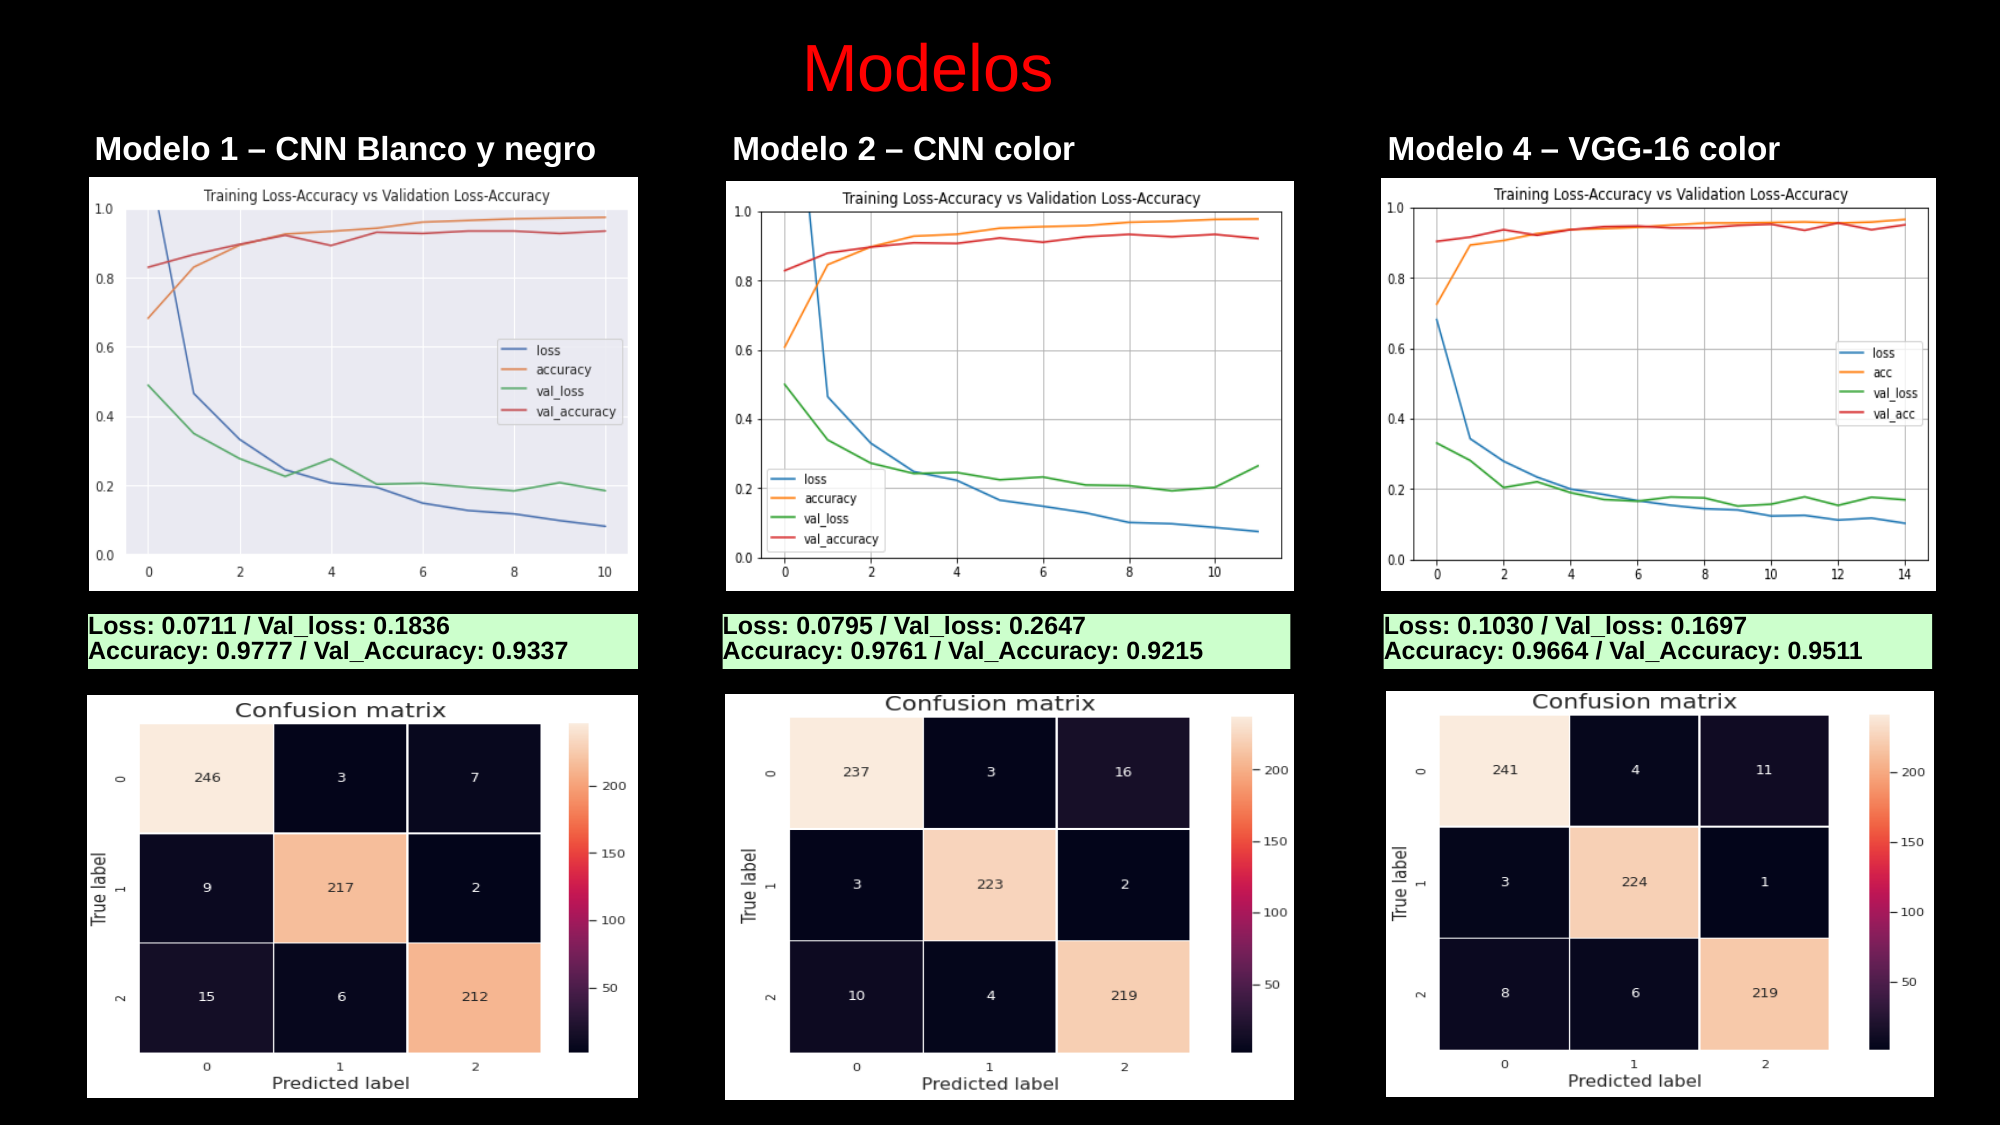

Modelos
Modelo 1 – CNN Blanco y negro
Modelo 2 – CNN color
Modelo 4 – VGG-16 color
Loss: 0.0711 / Val_loss: 0.1836
Accuracy: 0.9777 / Val_Accuracy: 0.9337
Loss: 0.0795 / Val_loss: 0.2647
Accuracy: 0.9761 / Val_Accuracy: 0.9215
Loss: 0.1030 / Val_loss: 0.1697
Accuracy: 0.9664 / Val_Accuracy: 0.9511